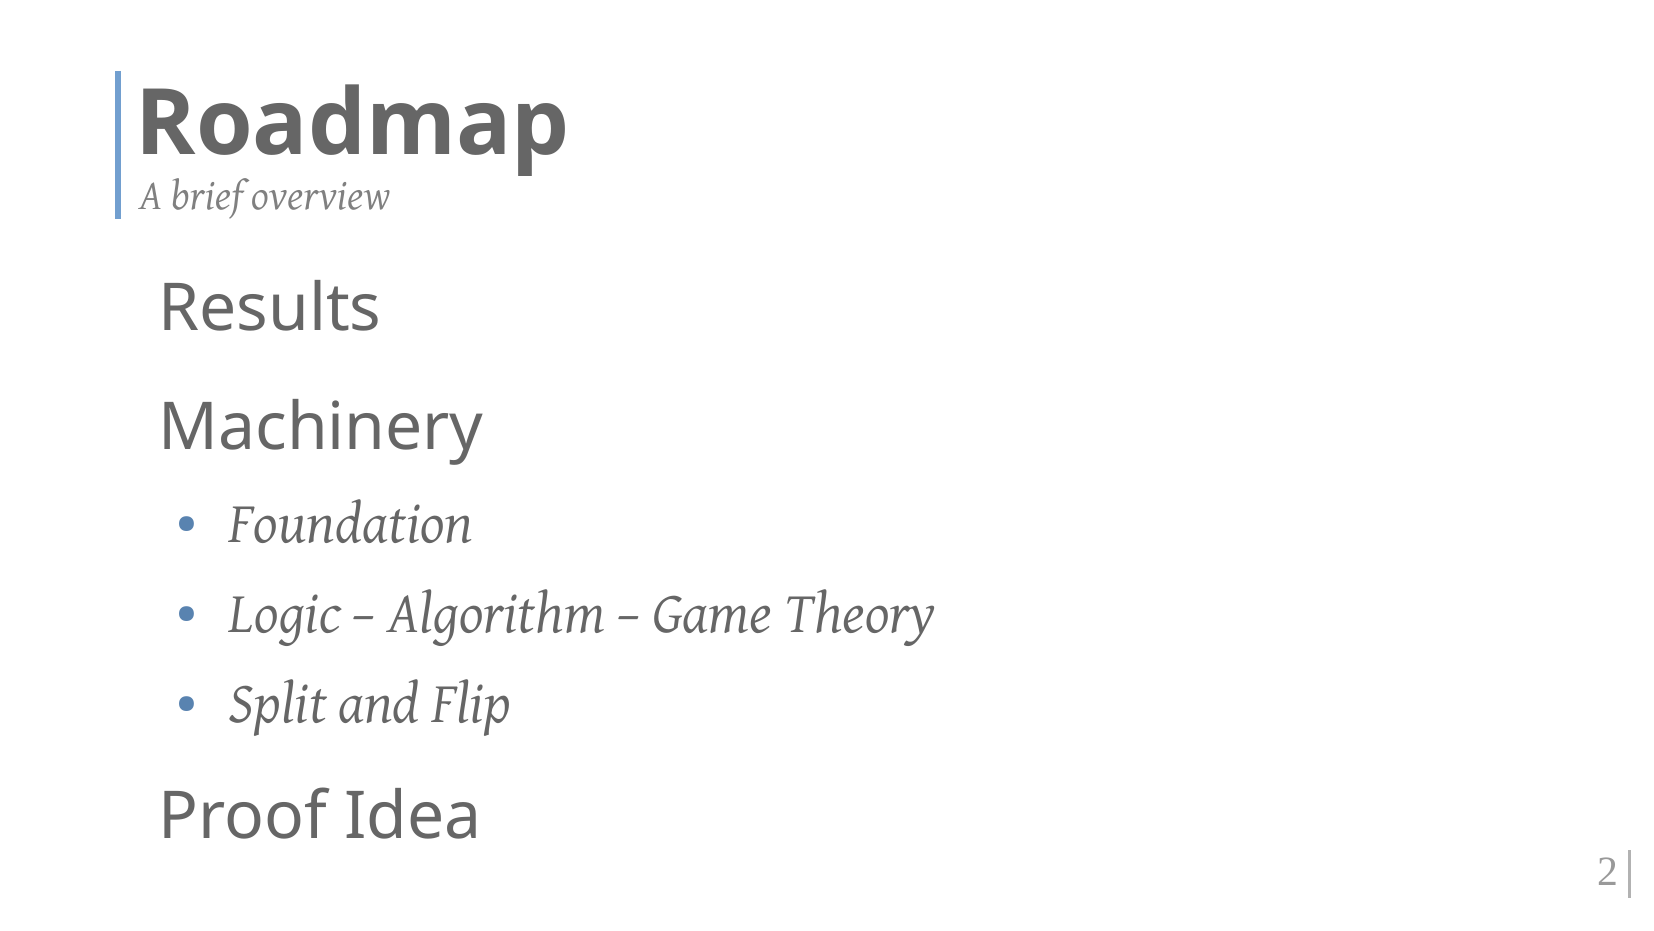

# Roadmap
A brief overview
Results
Machinery
Foundation
Logic – Algorithm – Game Theory
Split and Flip
Proof Idea
2